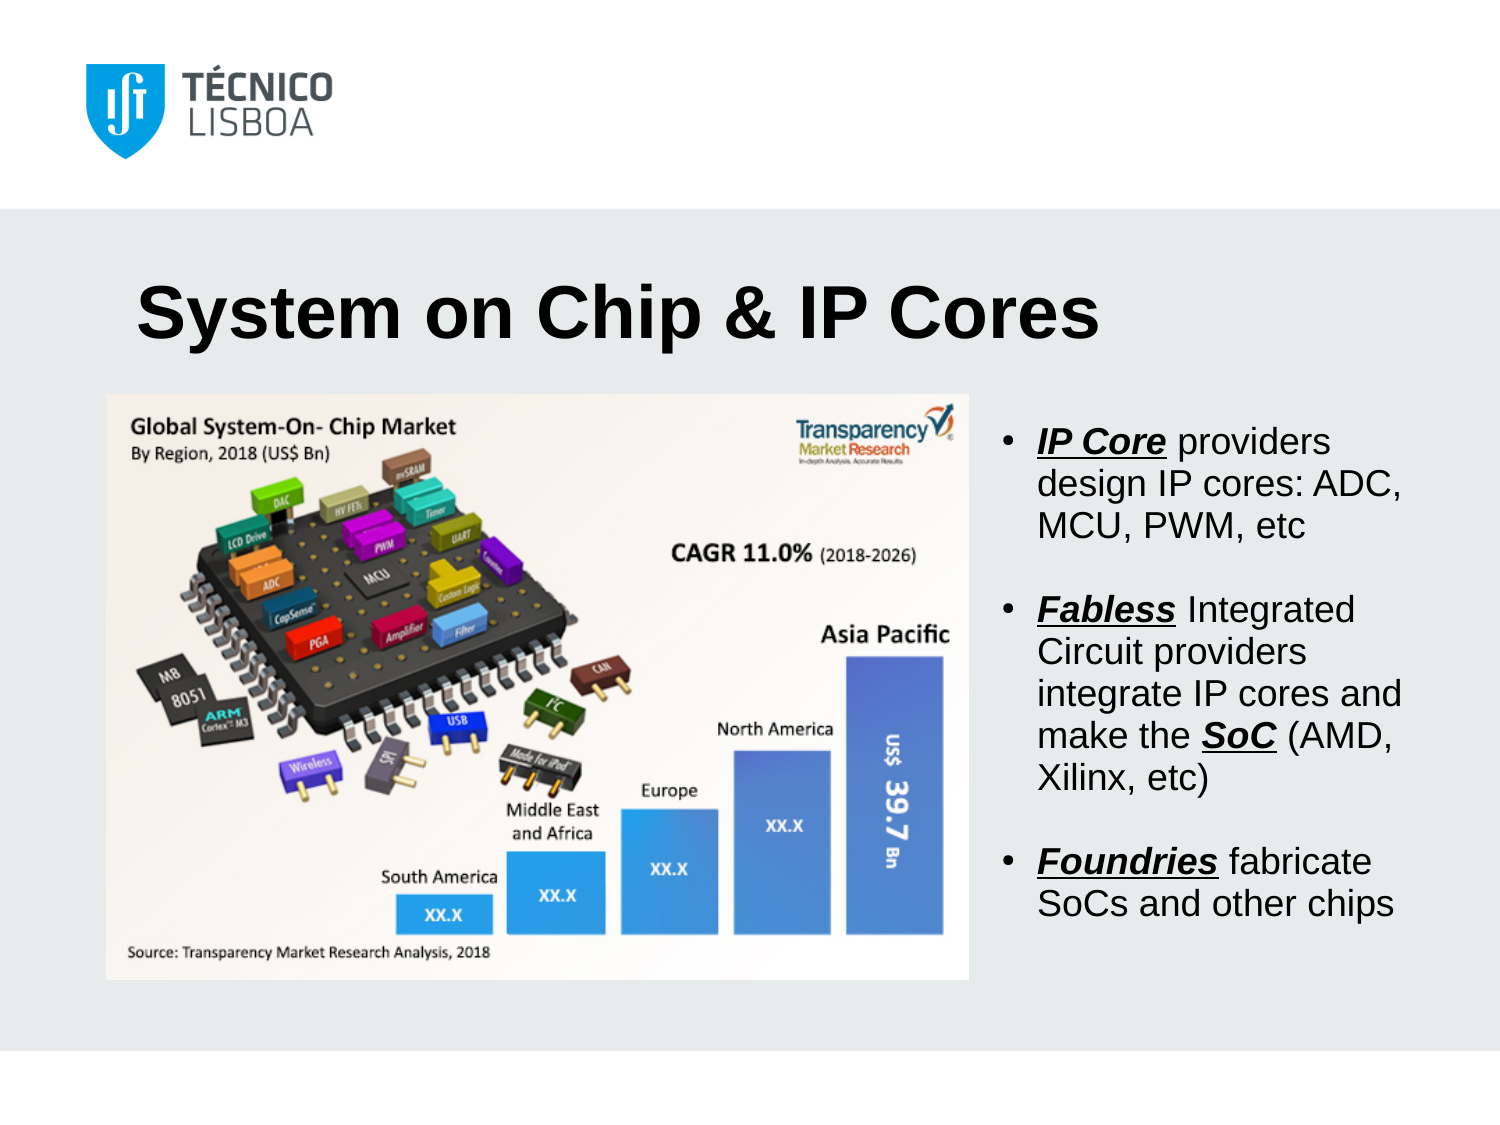

# System on Chip & IP Cores
IP Core providers design IP cores: ADC, MCU, PWM, etc
Fabless Integrated Circuit providers integrate IP cores and make the SoC (AMD, Xilinx, etc)
Foundries fabricate SoCs and other chips